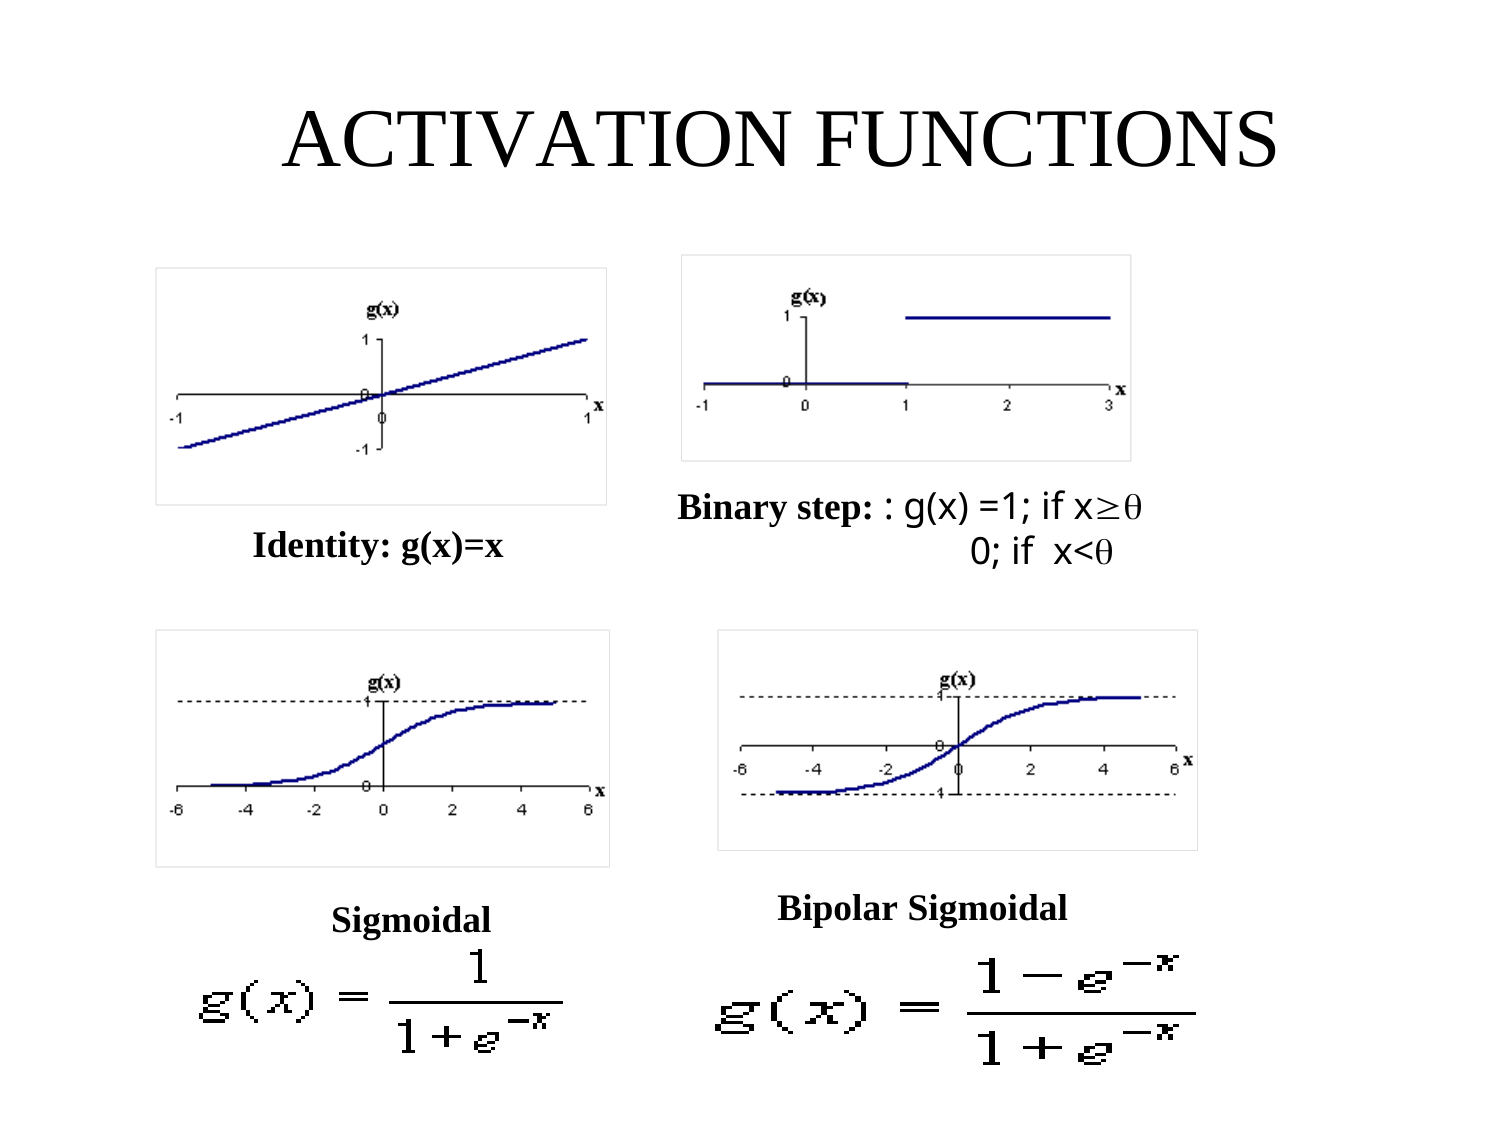

ACTIVATION FUNCTIONS
Binary step: : g(x) =1; if x
 0; if x<
Identity: g(x)=x
Bipolar Sigmoidal
 Sigmoidal